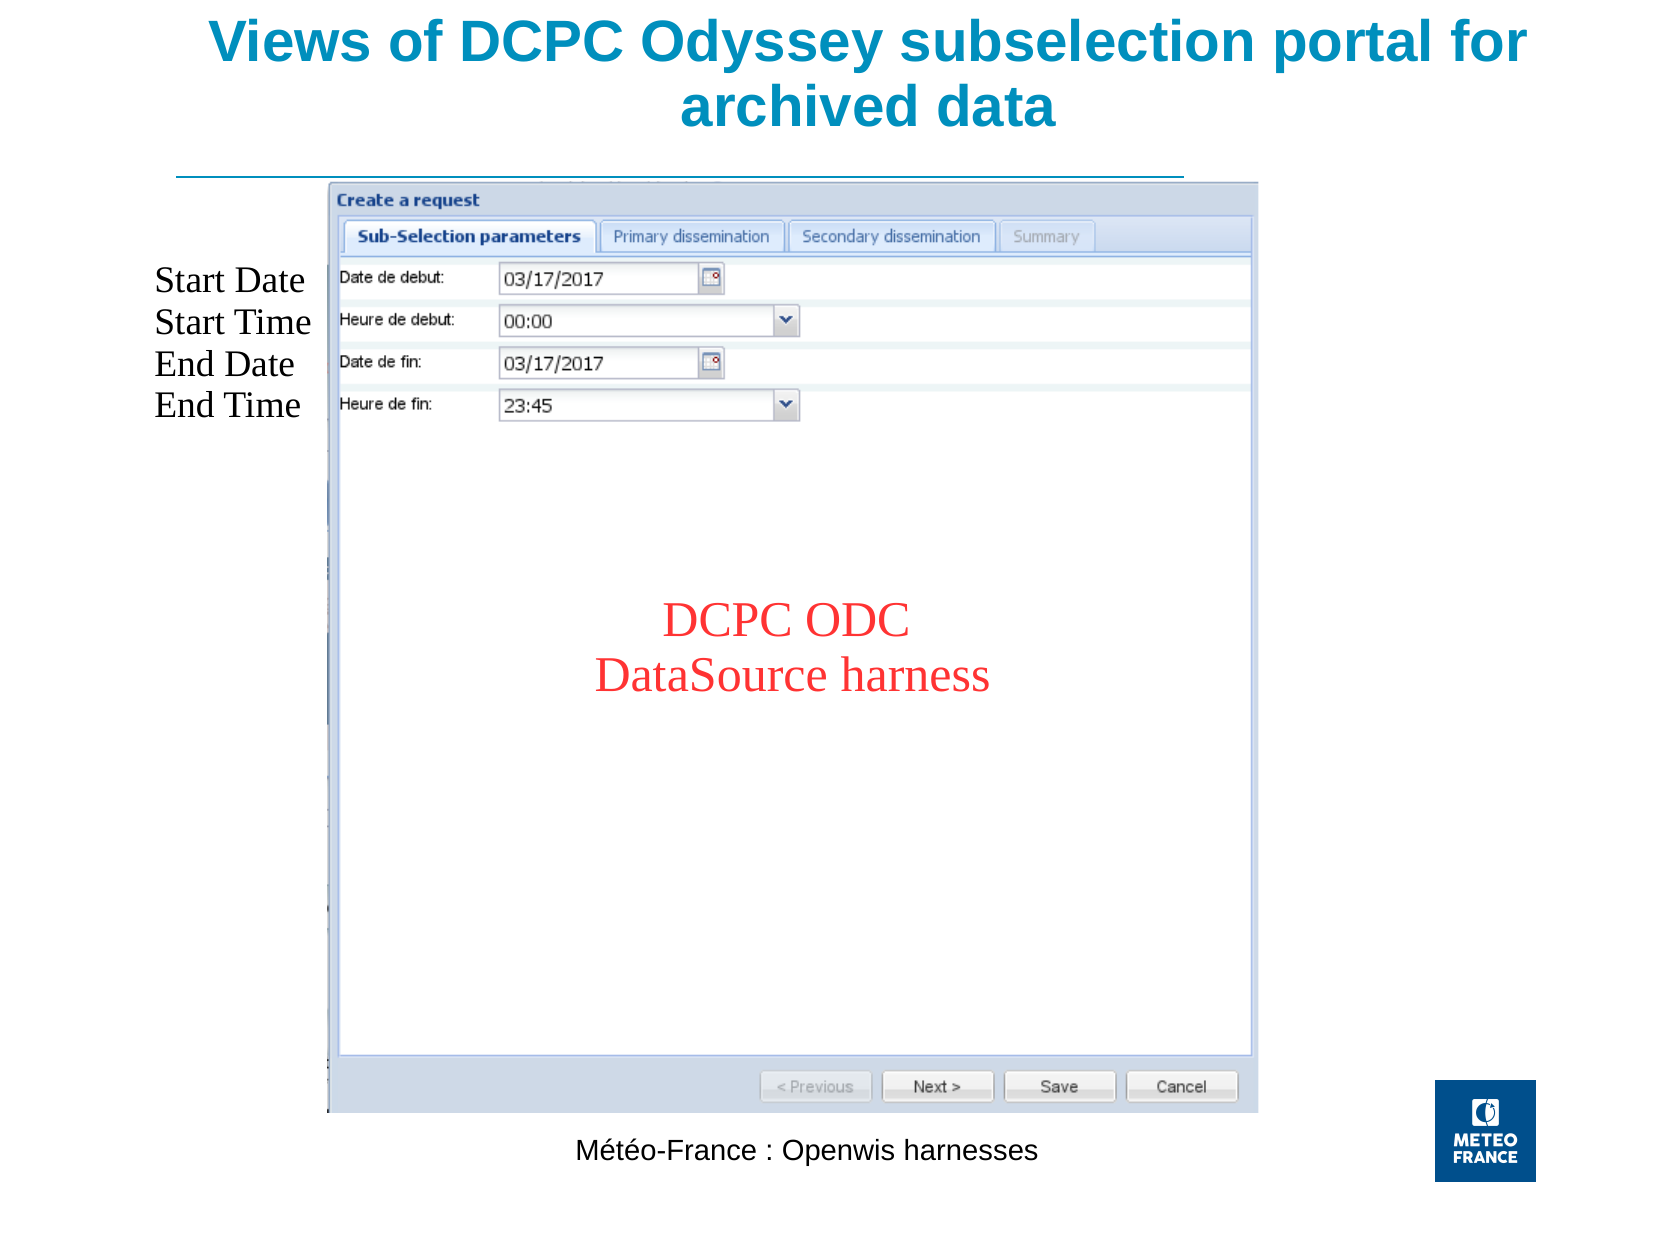

# Views of DCPC Odyssey subselection portal for archived data
DCPC ODC
DataSource harness
Start Date
Start Time
End Date
End Time
Météo-France : Openwis harnesses